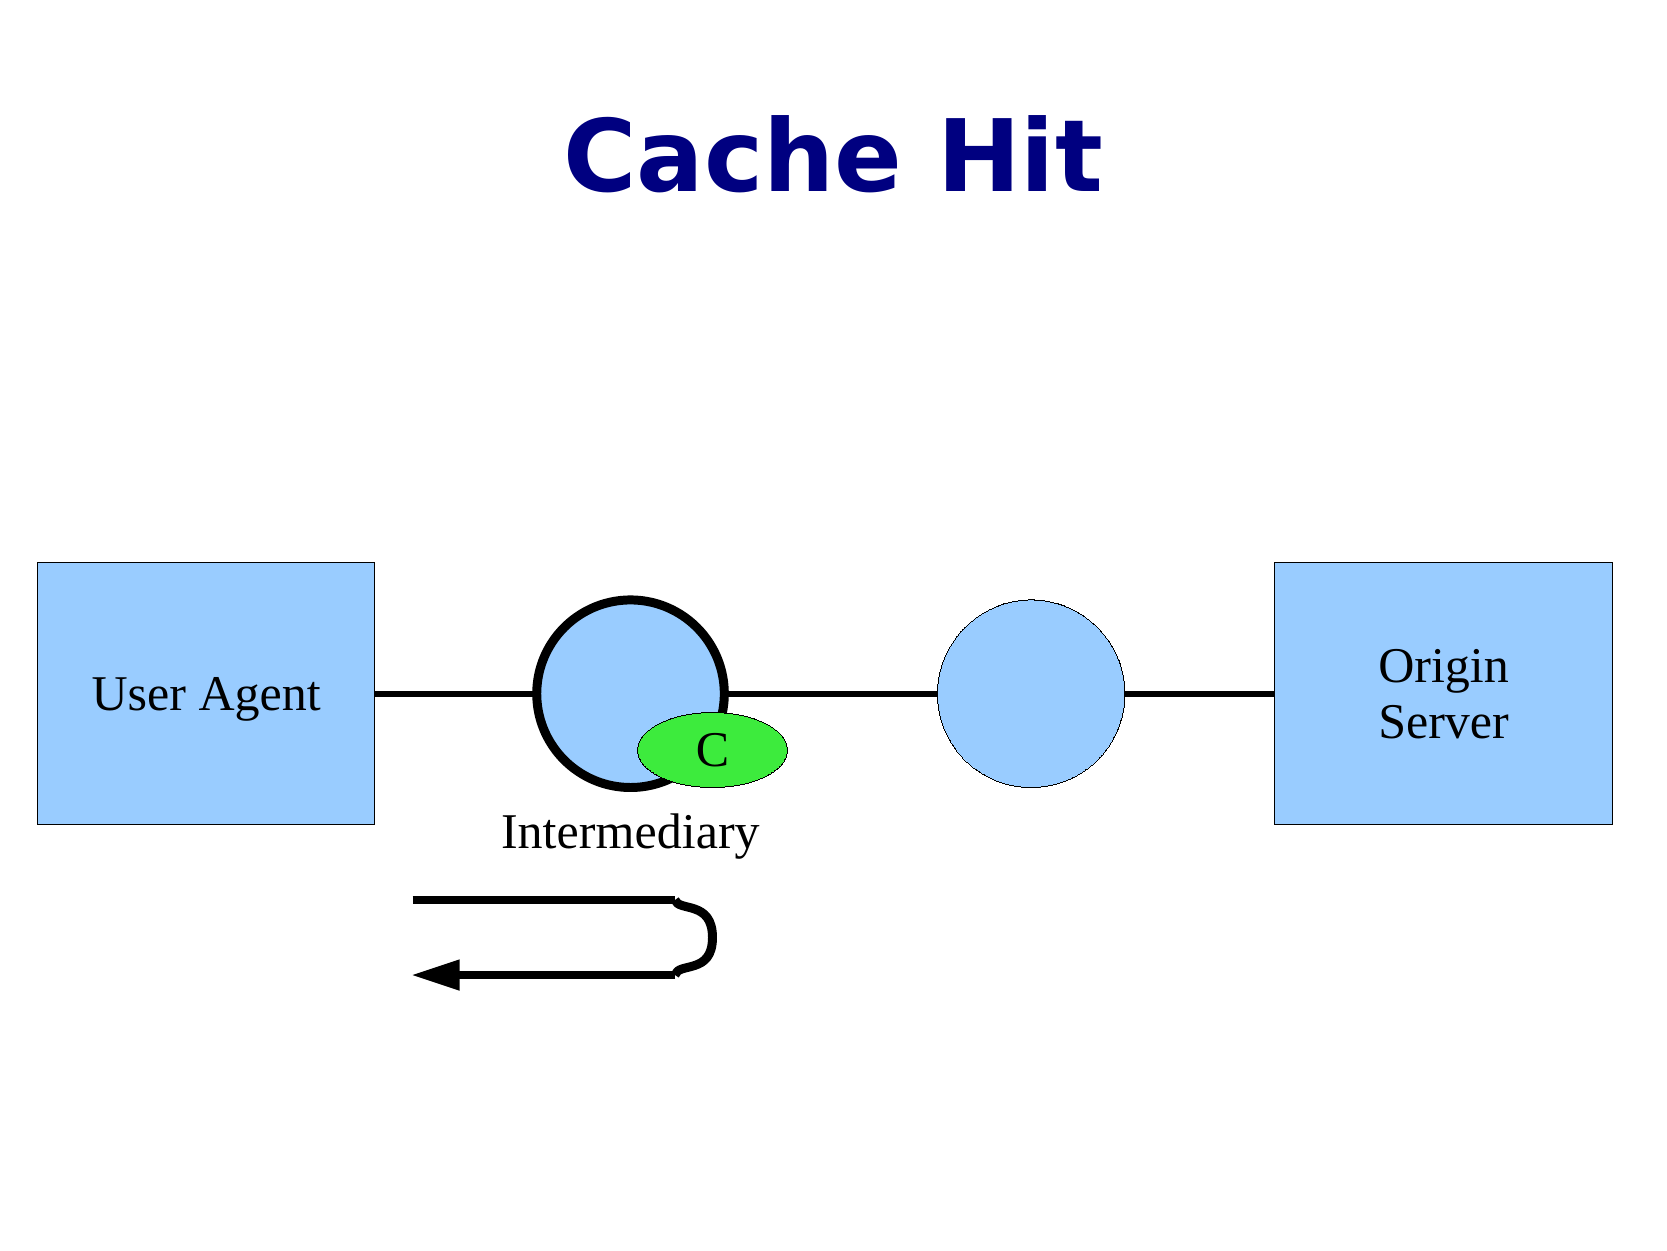

# Cache Hit
User Agent
Origin
Server
Intermediary
C